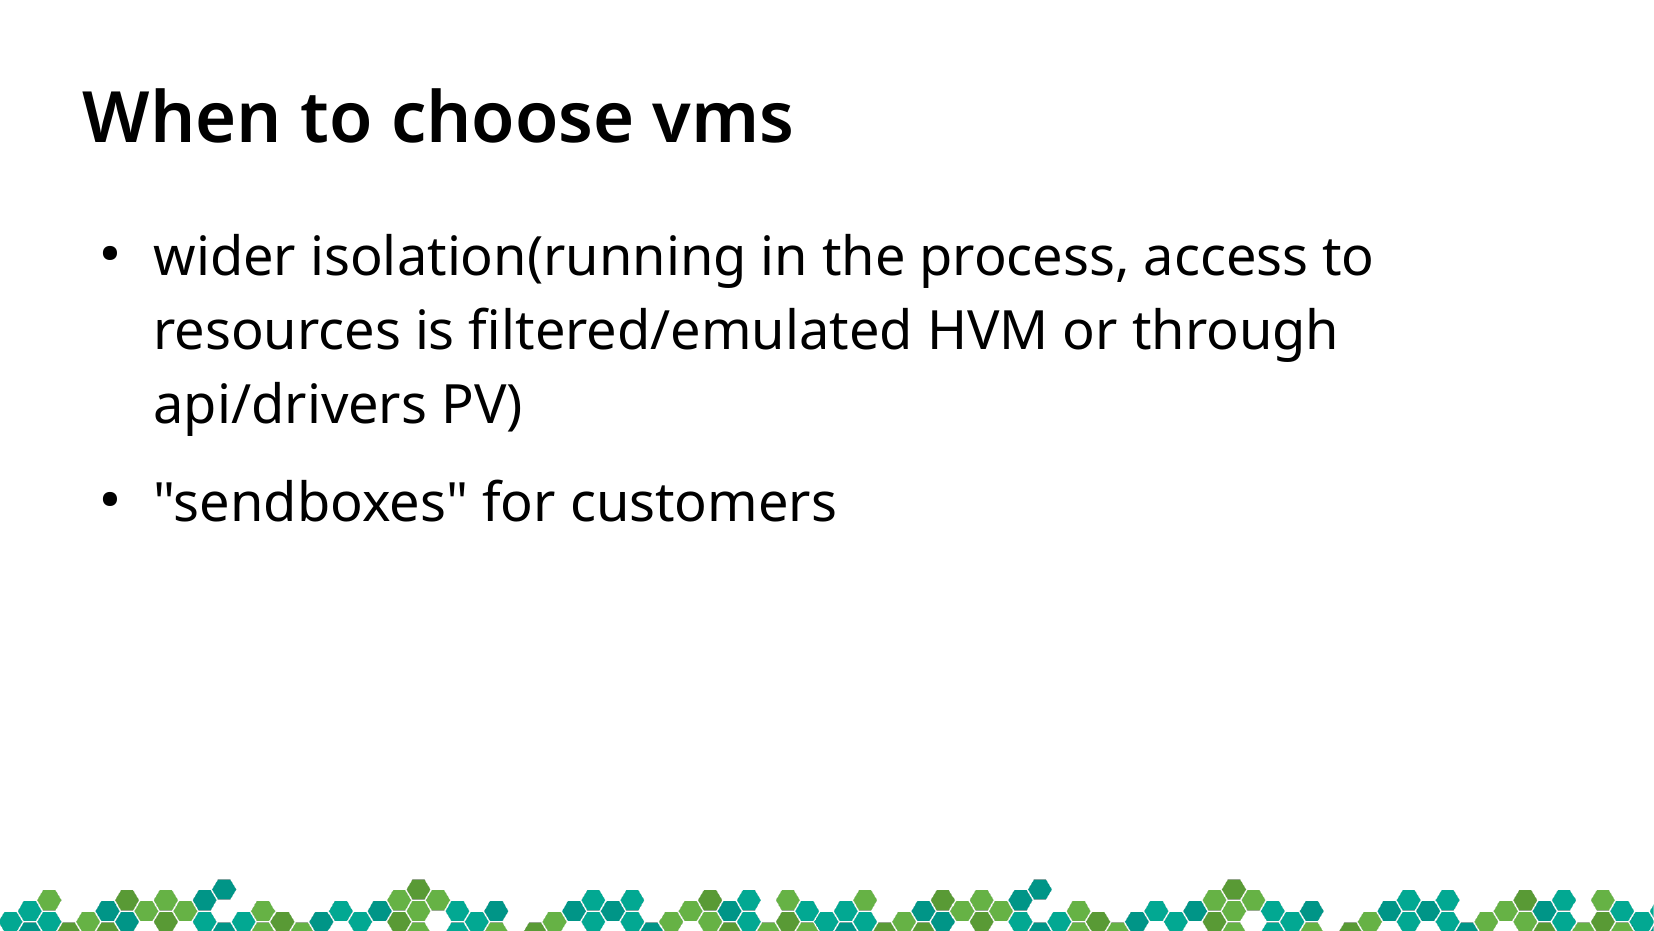

# When to choose vms
wider isolation(running in the process, access to resources is filtered/emulated HVM or through api/drivers PV)
"sendboxes" for customers